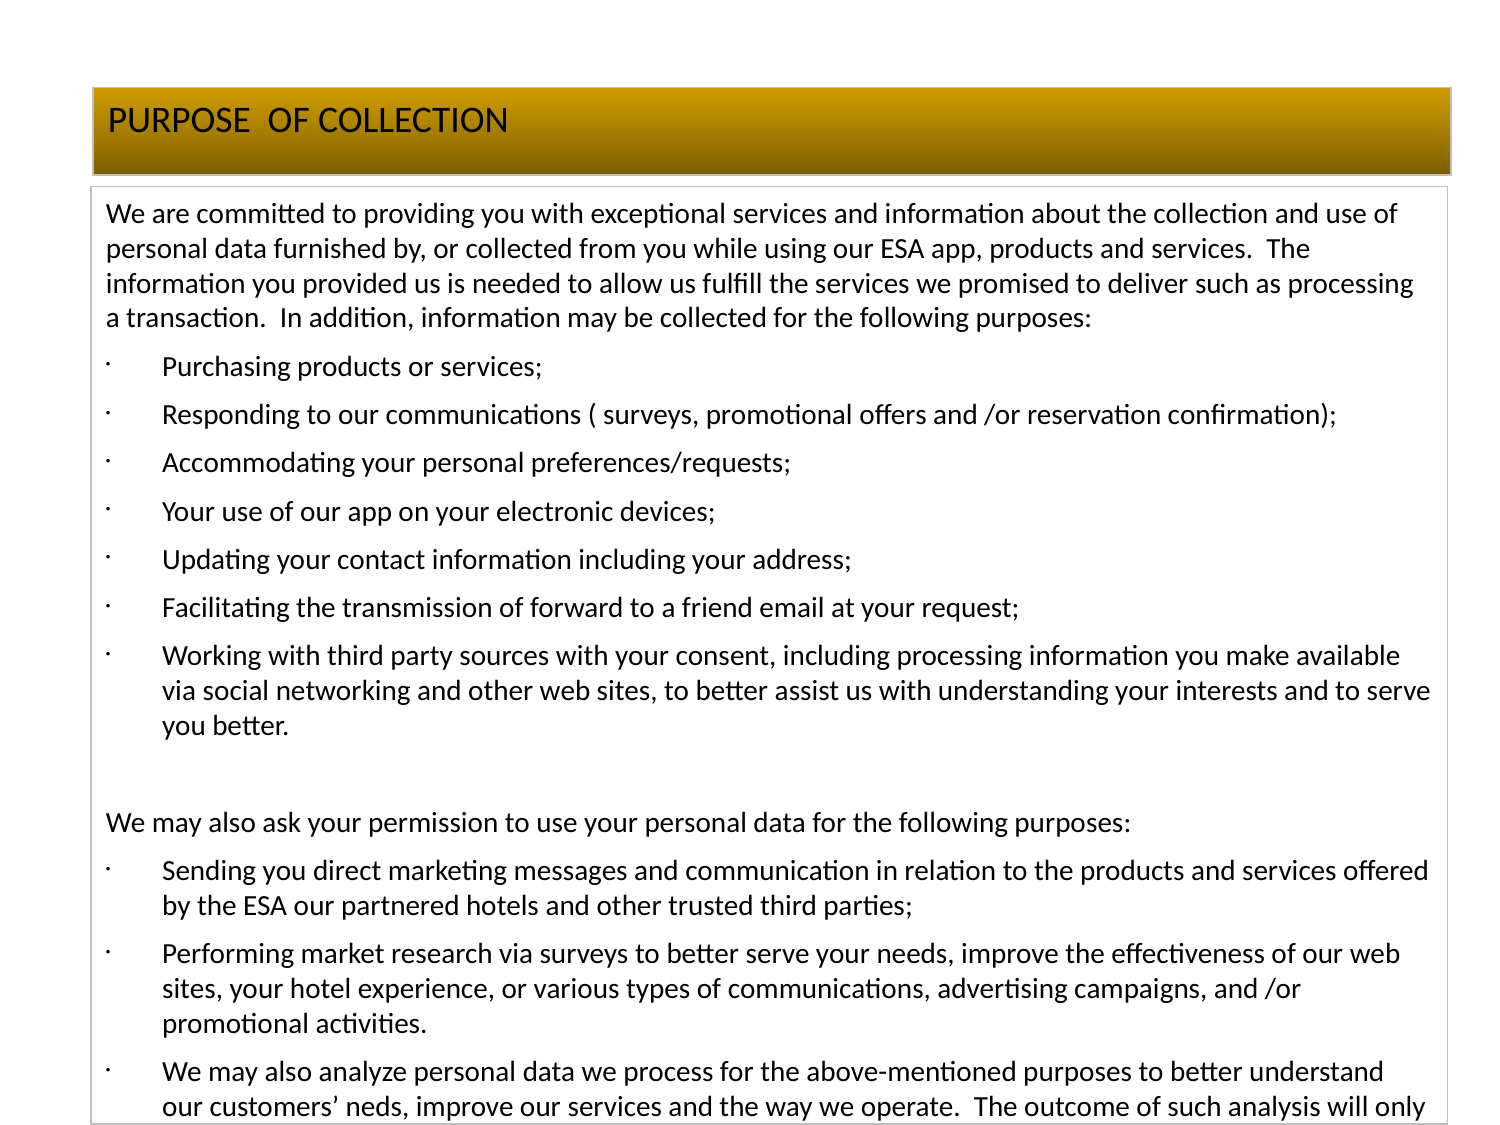

#
PURPOSE OF COLLECTION
We are committed to providing you with exceptional services and information about the collection and use of personal data furnished by, or collected from you while using our ESA app, products and services. The information you provided us is needed to allow us fulfill the services we promised to deliver such as processing a transaction. In addition, information may be collected for the following purposes:
Purchasing products or services;
Responding to our communications ( surveys, promotional offers and /or reservation confirmation);
Accommodating your personal preferences/requests;
Your use of our app on your electronic devices;
Updating your contact information including your address;
Facilitating the transmission of forward to a friend email at your request;
Working with third party sources with your consent, including processing information you make available via social networking and other web sites, to better assist us with understanding your interests and to serve you better.
We may also ask your permission to use your personal data for the following purposes:
Sending you direct marketing messages and communication in relation to the products and services offered by the ESA our partnered hotels and other trusted third parties;
Performing market research via surveys to better serve your needs, improve the effectiveness of our web sites, your hotel experience, or various types of communications, advertising campaigns, and /or promotional activities.
We may also analyze personal data we process for the above-mentioned purposes to better understand our customers’ neds, improve our services and the way we operate. The outcome of such analysis will only be aggregate data that will not be used to identify, single out, or take action towards an individual, but only to analyze trends and other behavior at aggregate level.